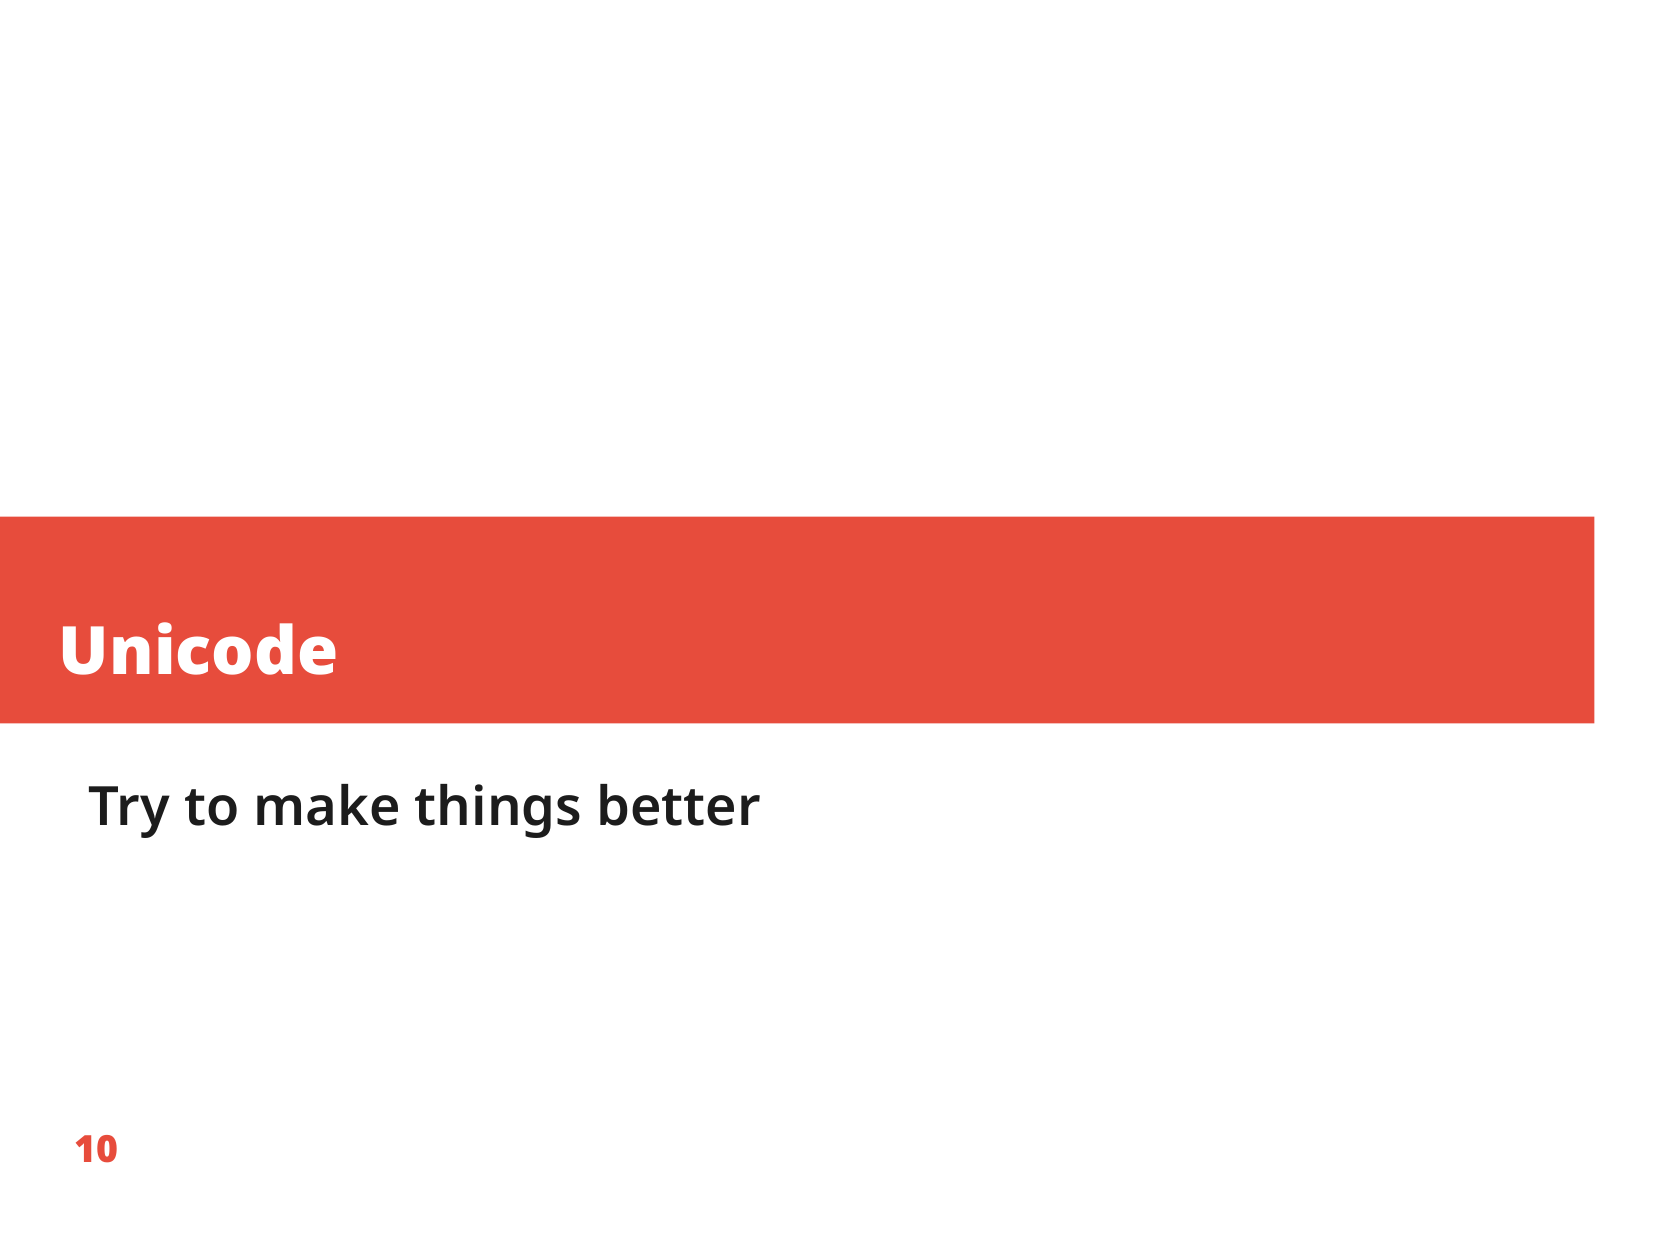

# Unicode
Try to make things better
10